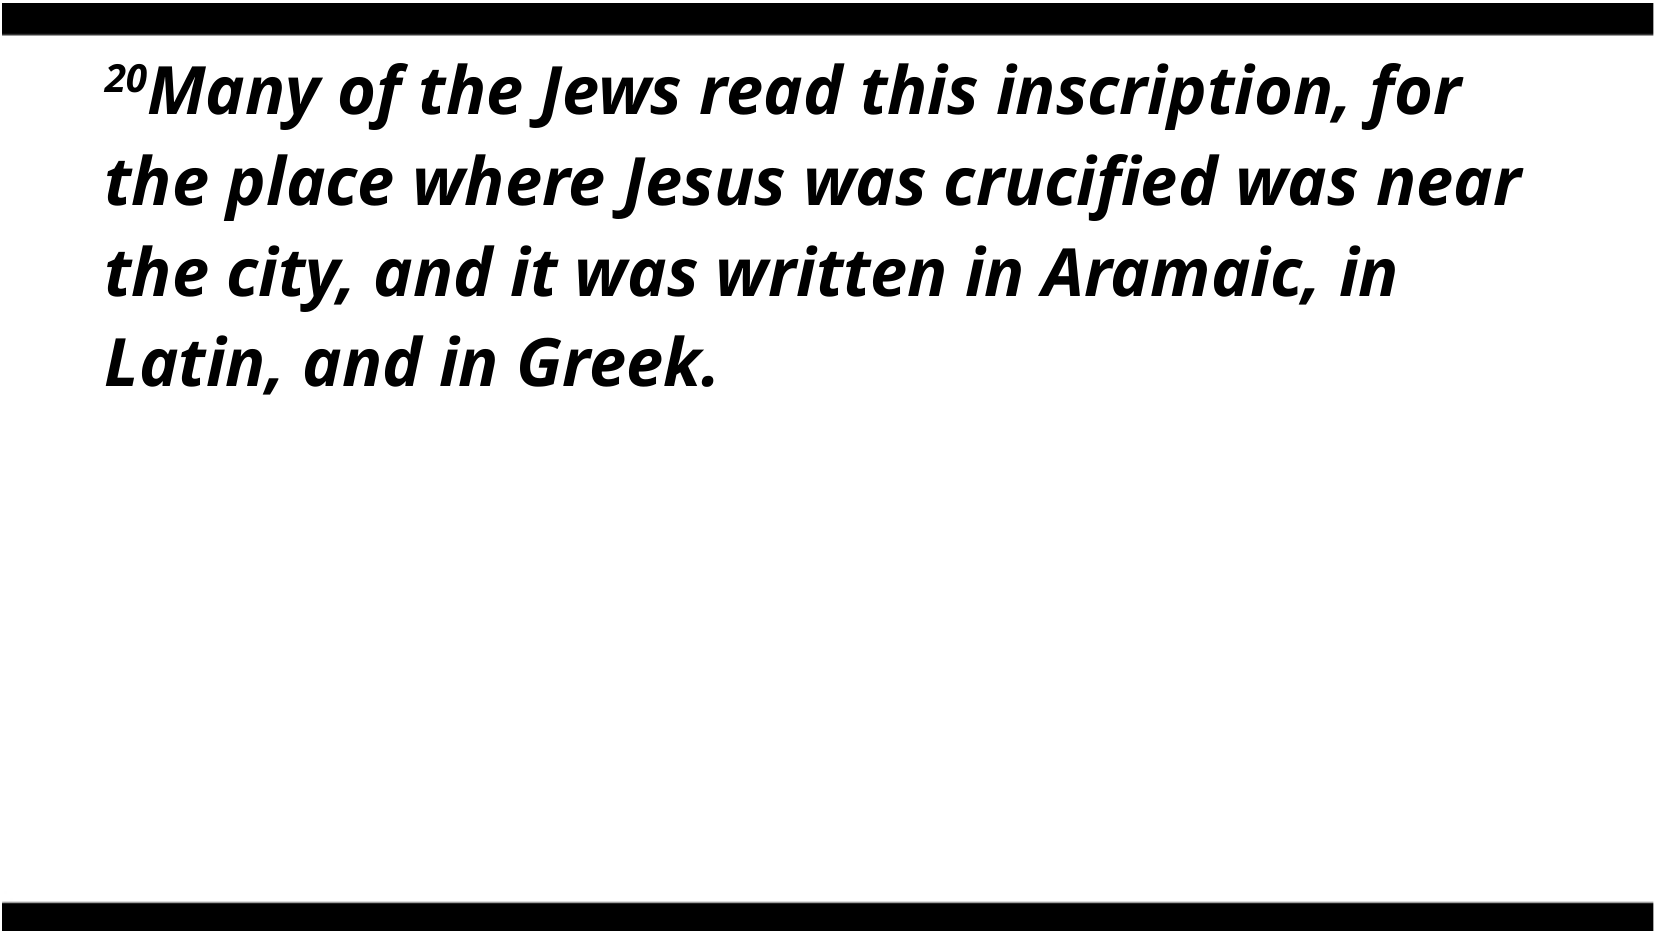

20Many of the Jews read this inscription, for the place where Jesus was crucified was near the city, and it was written in Aramaic, in Latin, and in Greek.